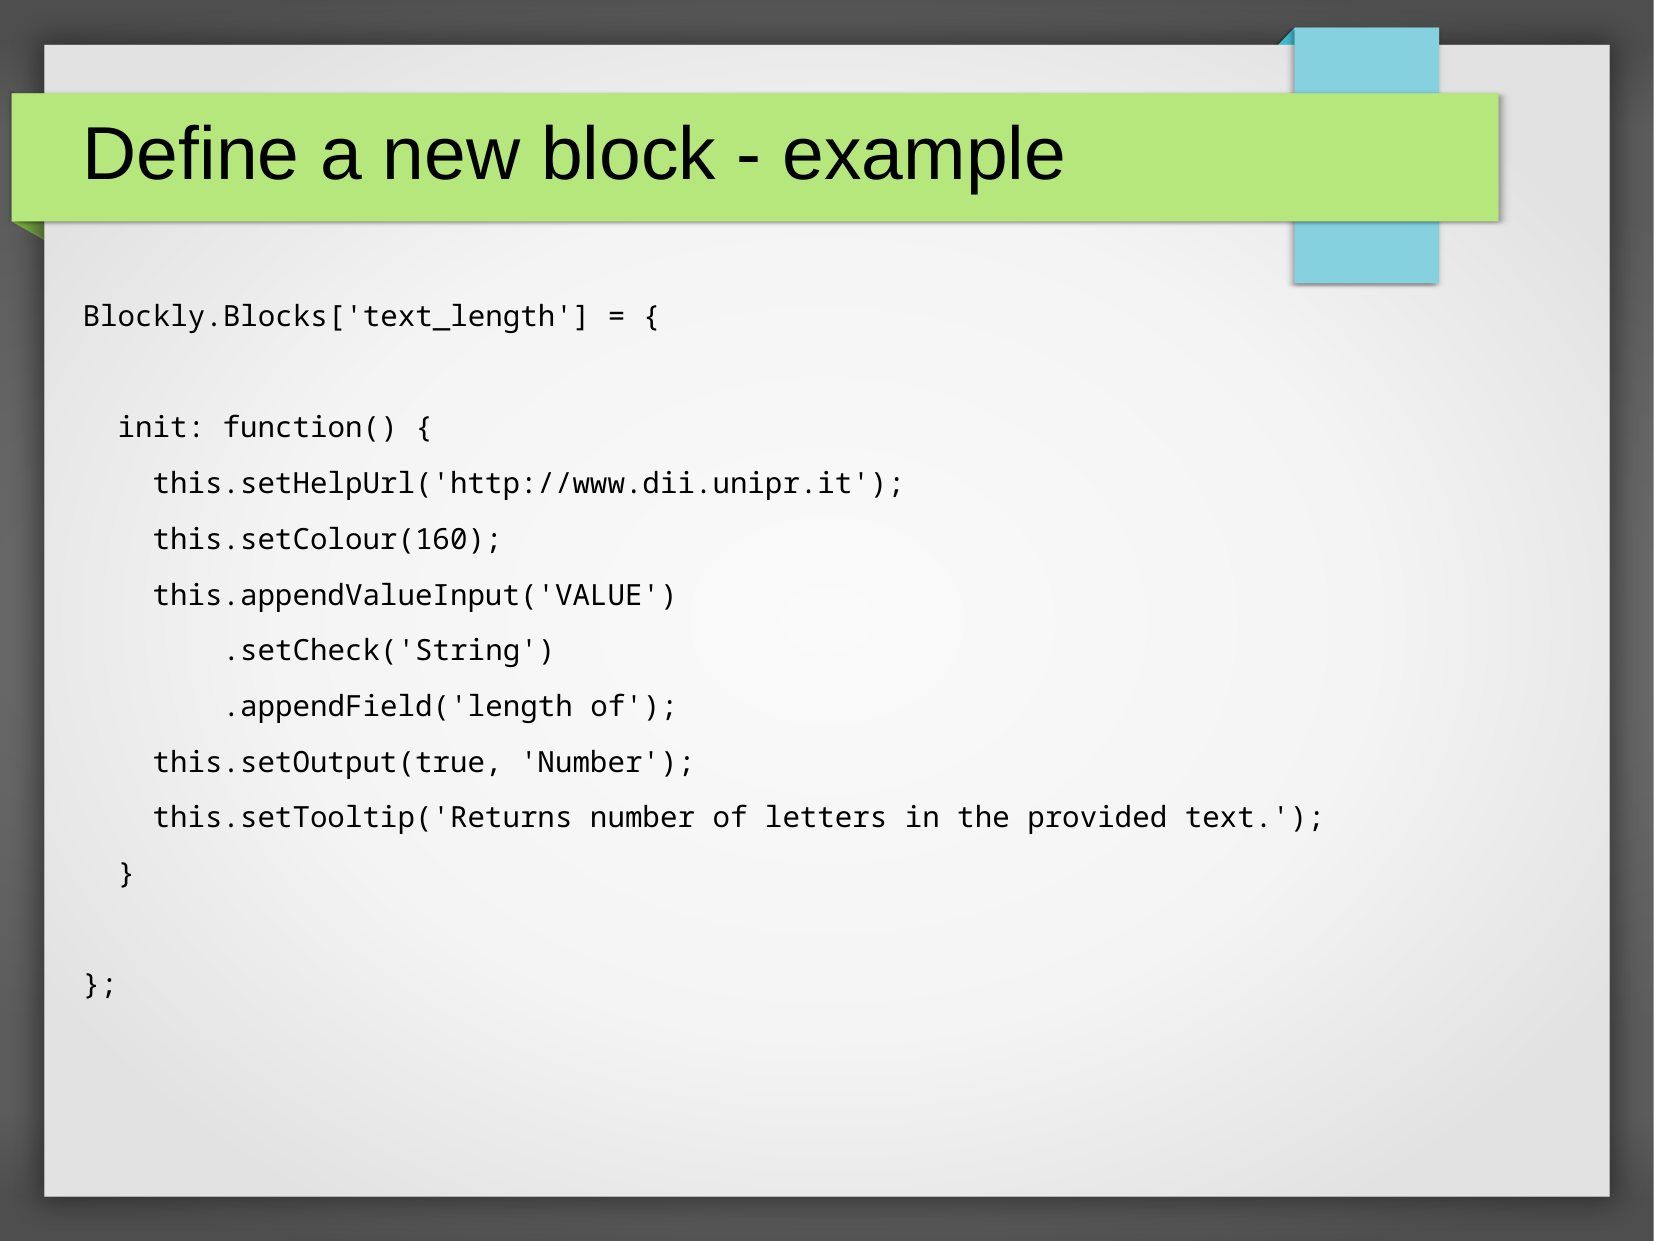

# Define a new block - example
Blockly.Blocks['text_length'] = {
 init: function() {
 this.setHelpUrl('http://www.dii.unipr.it');
 this.setColour(160);
 this.appendValueInput('VALUE')
 .setCheck('String')
 .appendField('length of');
 this.setOutput(true, 'Number');
 this.setTooltip('Returns number of letters in the provided text.');
 }
};